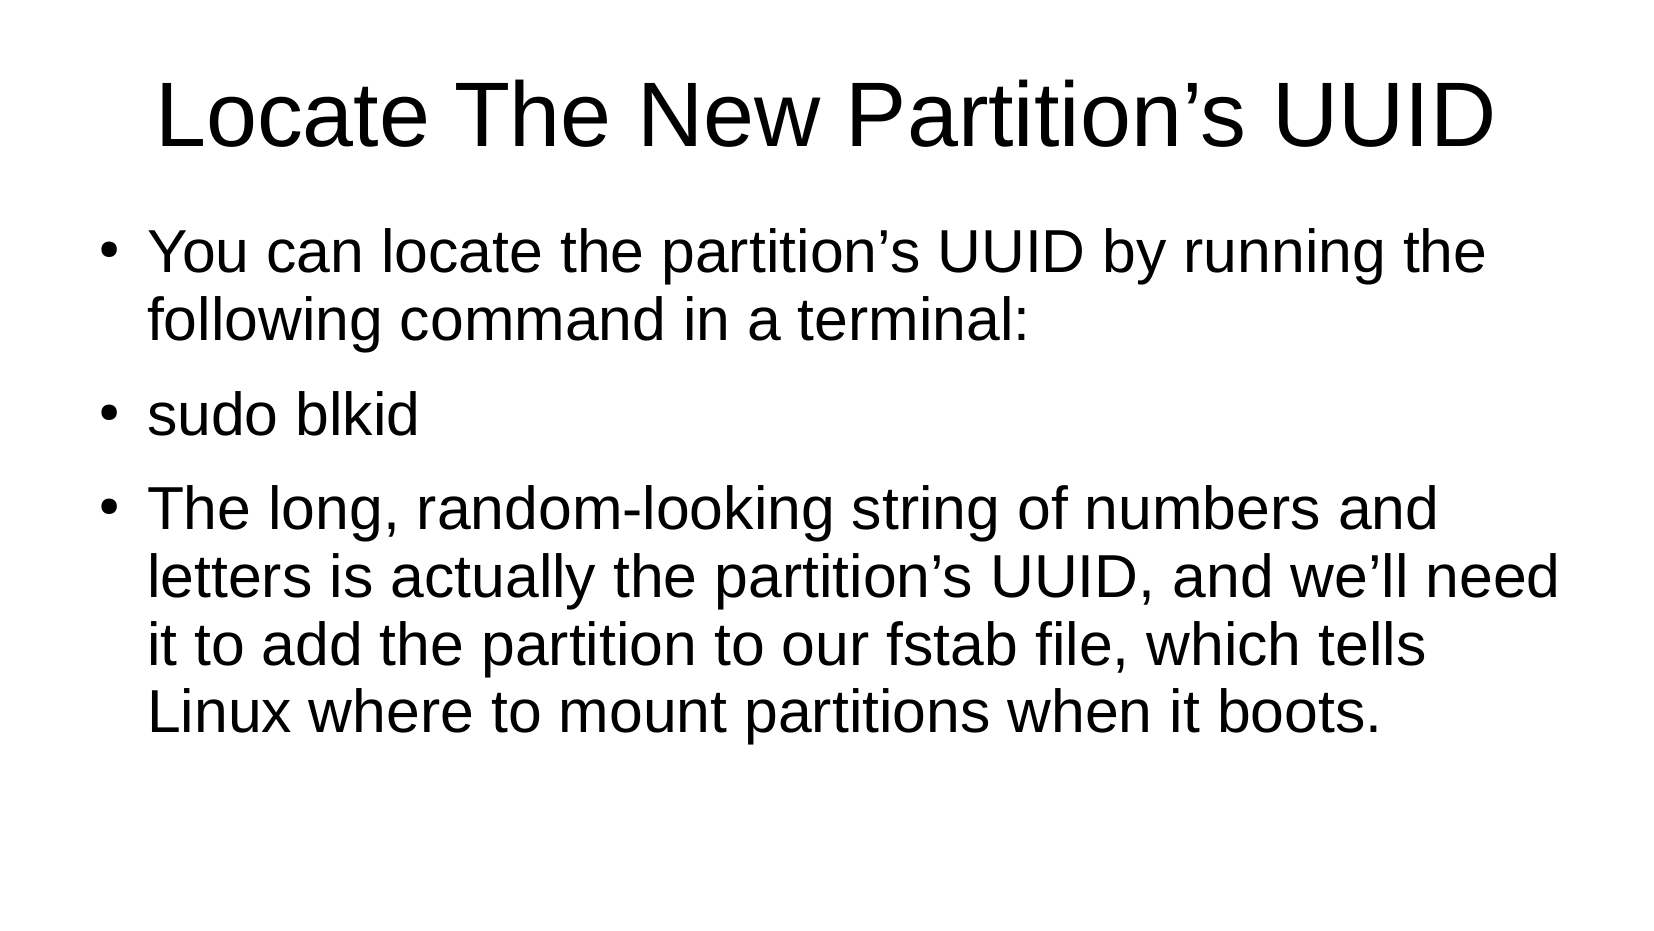

# Locate The New Partition’s UUID
You can locate the partition’s UUID by running the following command in a terminal:
sudo blkid
The long, random-looking string of numbers and letters is actually the partition’s UUID, and we’ll need it to add the partition to our fstab file, which tells Linux where to mount partitions when it boots.